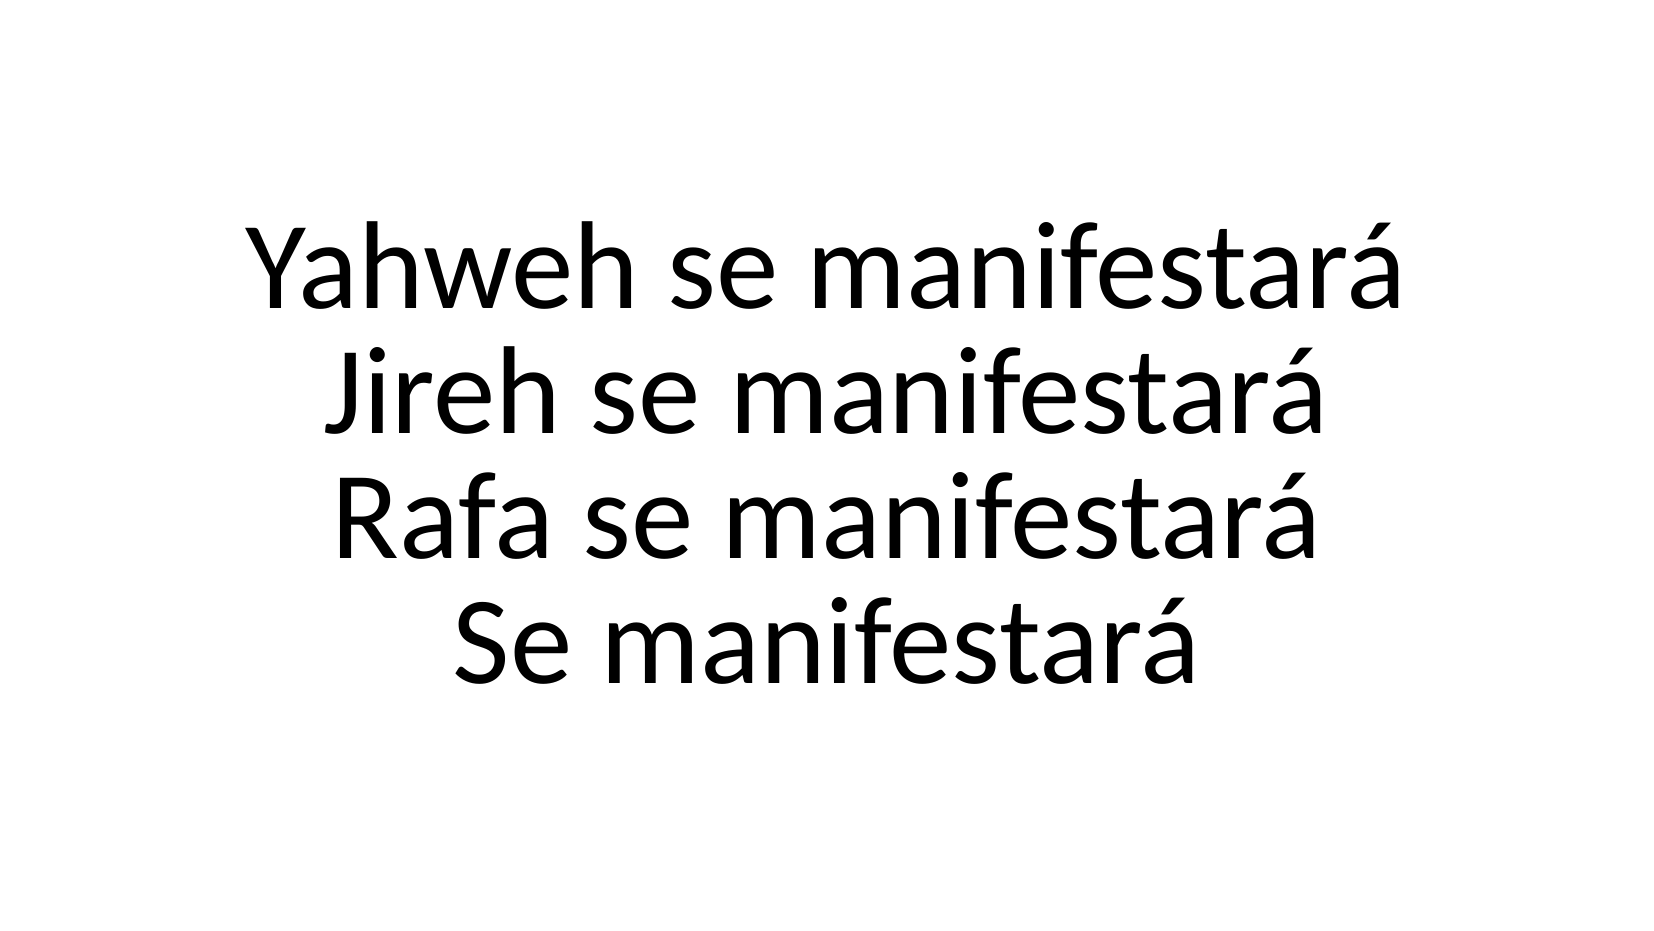

# Yahweh se manifestará Jireh se manifestará Rafa se manifestará Se manifestará